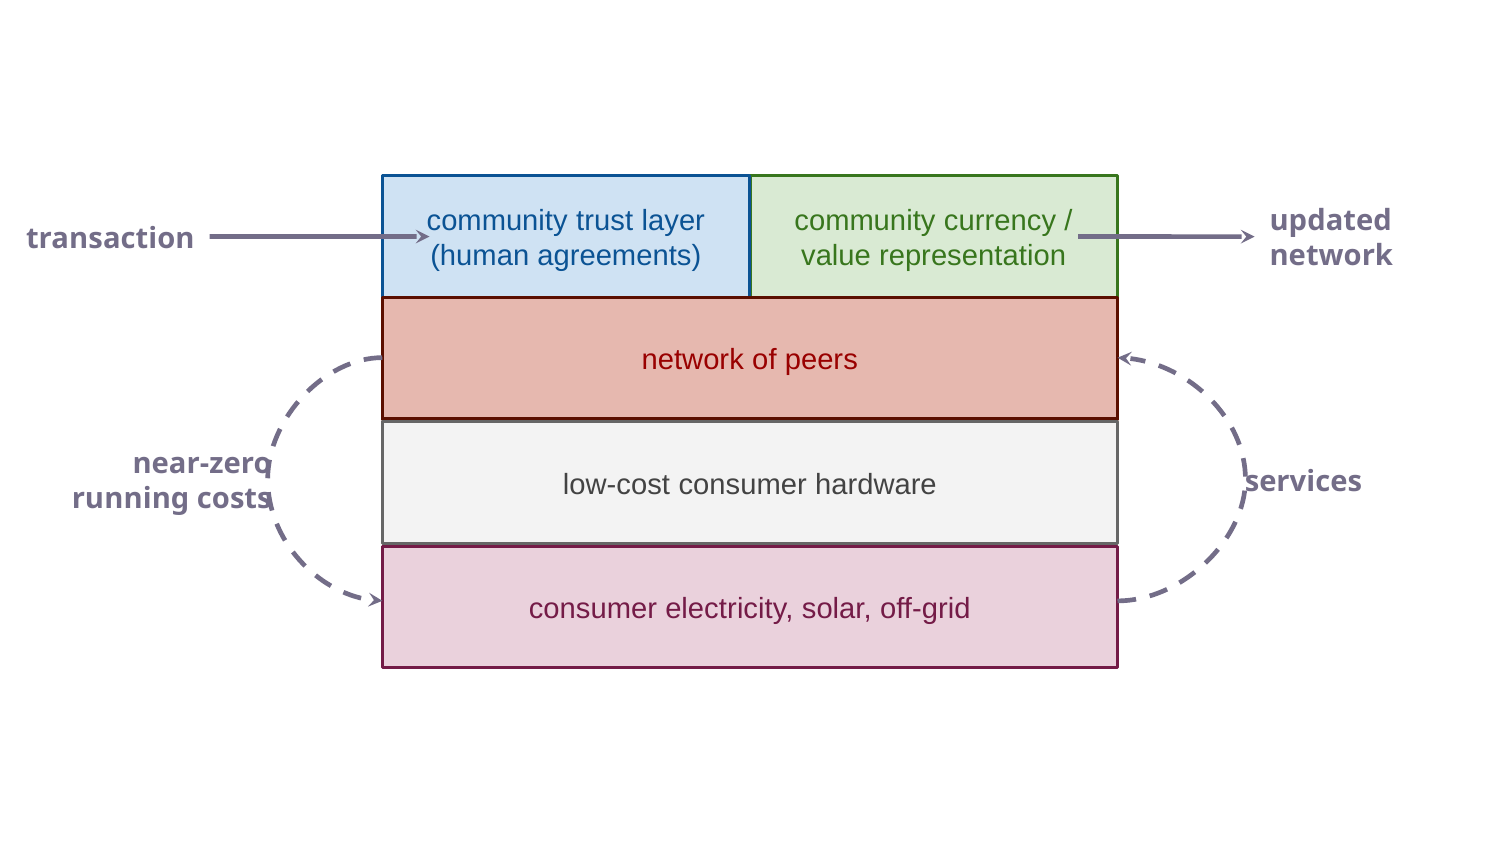

community currency / value representation
community trust layer (human agreements)
transaction
updated network
network of peers
low-cost consumer hardware
near-zero running costs
services
consumer electricity, solar, off-grid